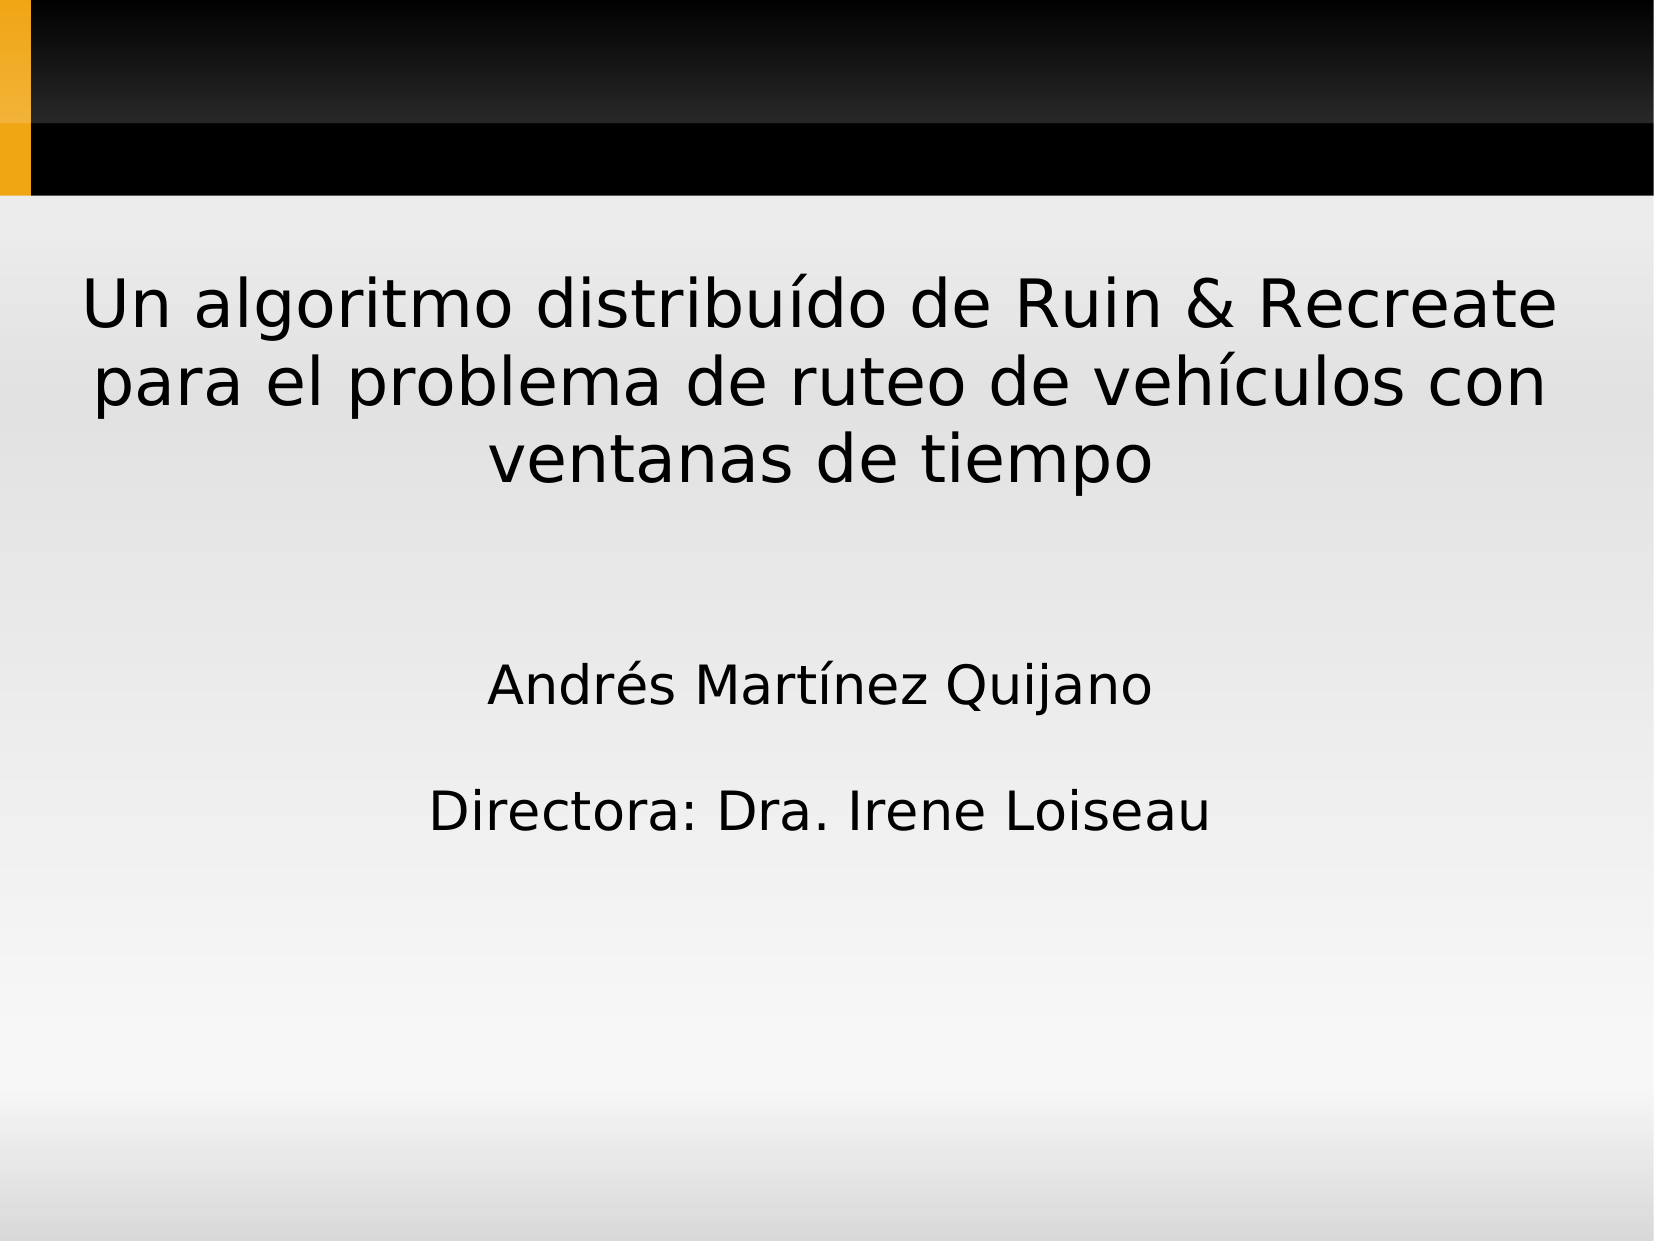

# Un algoritmo distribuído de Ruin & Recreate
para el problema de ruteo de vehículos con
ventanas de tiempo
Andrés Martínez Quijano
Directora: Dra. Irene Loiseau